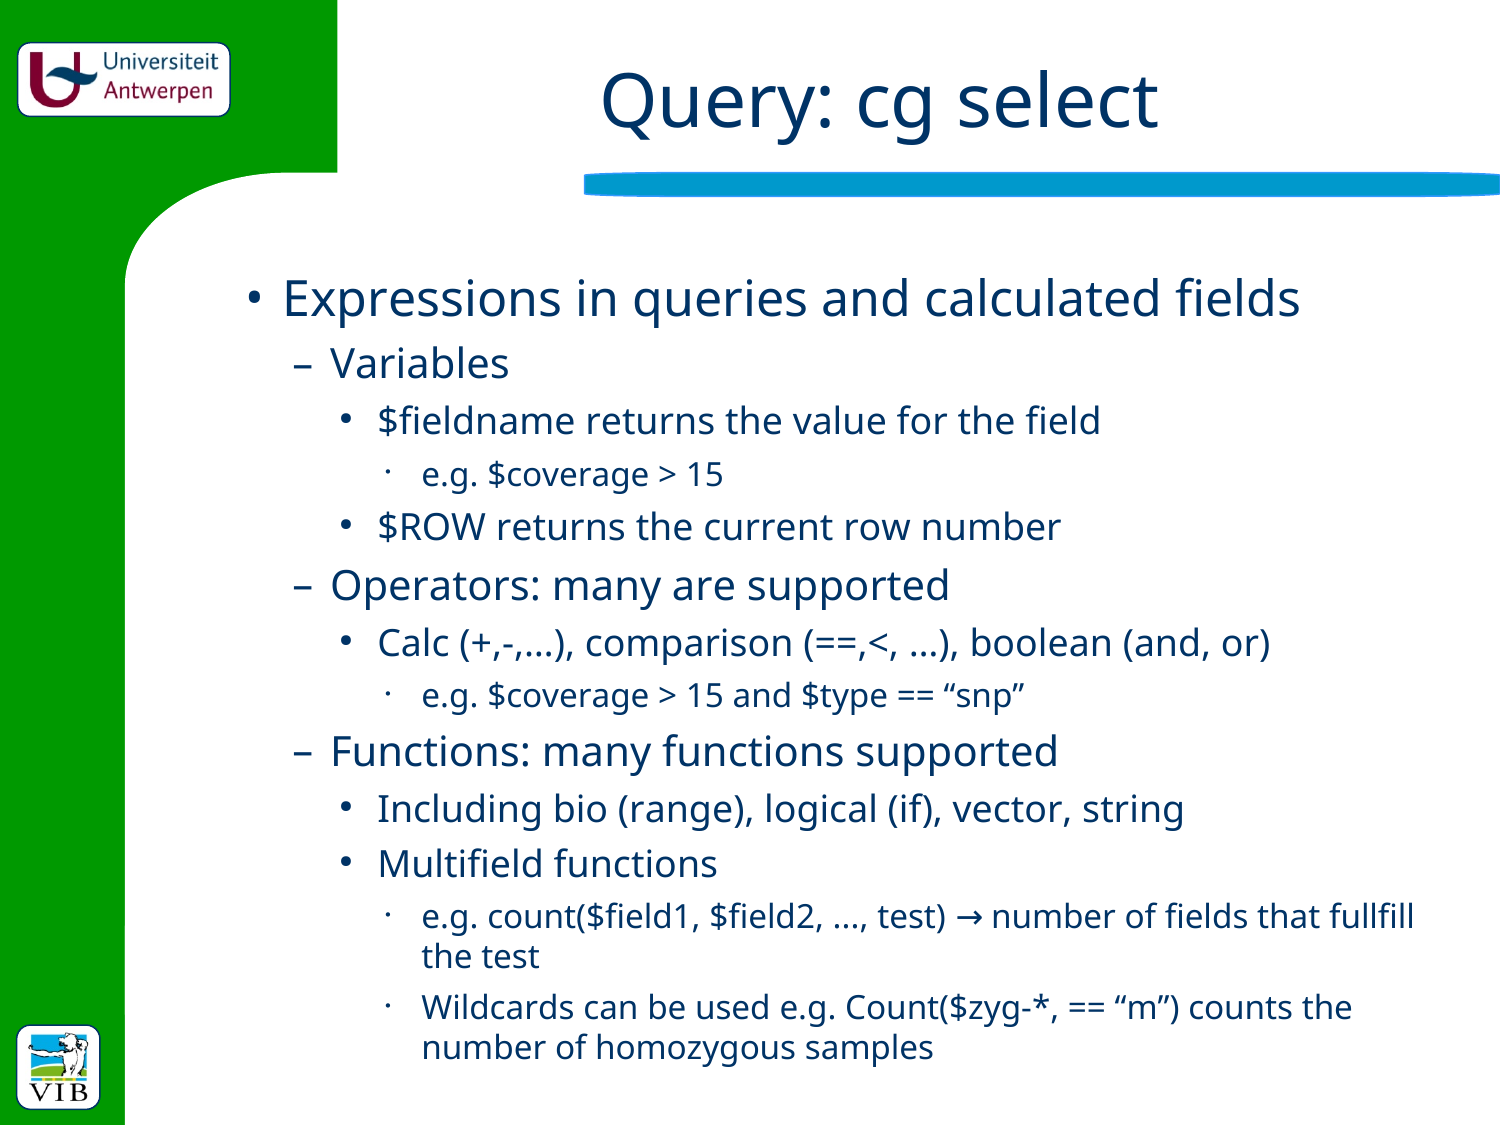

# Query: cg select
Expressions in queries and calculated fields
Variables
$fieldname returns the value for the field
e.g. $coverage > 15
$ROW returns the current row number
Operators: many are supported
Calc (+,-,…), comparison (==,<, …), boolean (and, or)
e.g. $coverage > 15 and $type == “snp”
Functions: many functions supported
Including bio (range), logical (if), vector, string
Multifield functions
e.g. count($field1, $field2, ..., test) → number of fields that fullfill the test
Wildcards can be used e.g. Count($zyg-*, == “m”) counts the number of homozygous samples